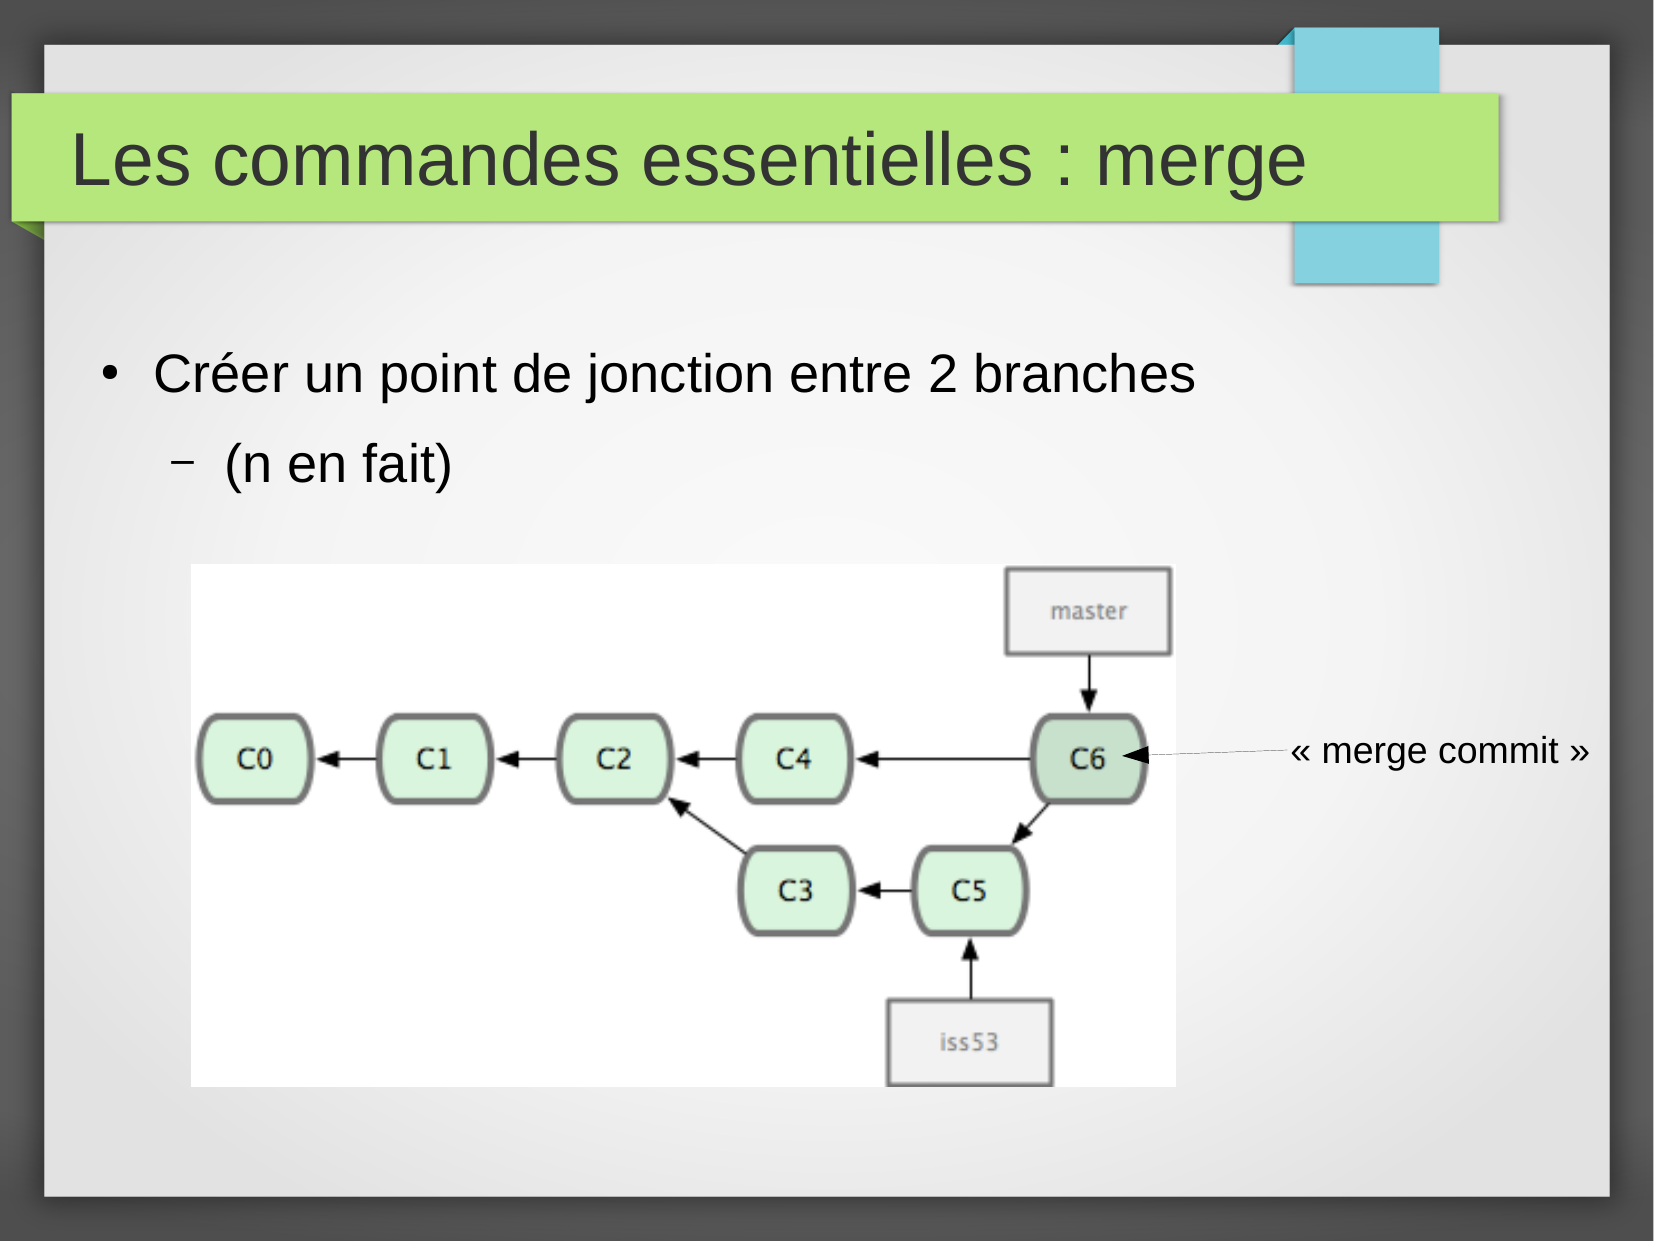

# Les commandes essentielles : merge
Créer un point de jonction entre 2 branches
(n en fait)
« merge commit »